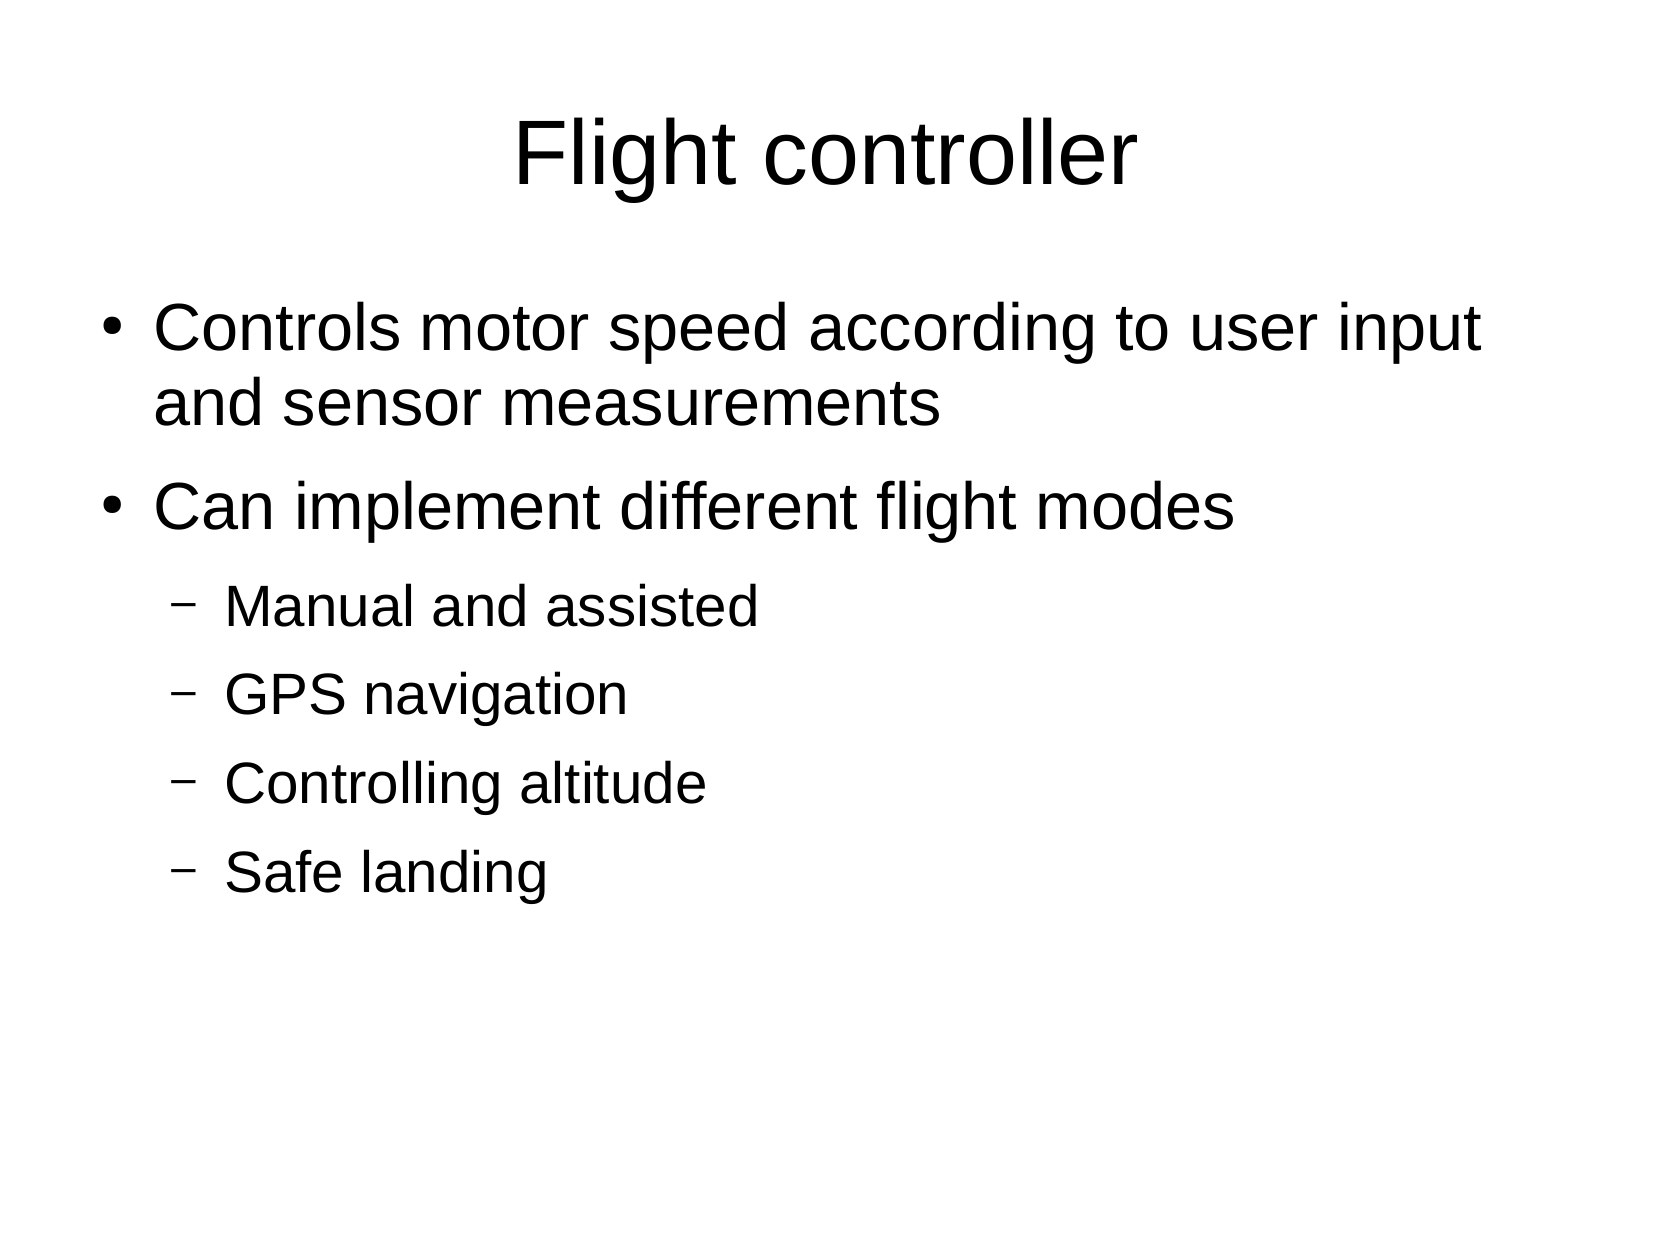

# Flight controller
Controls motor speed according to user input and sensor measurements
Can implement different flight modes
Manual and assisted
GPS navigation
Controlling altitude
Safe landing